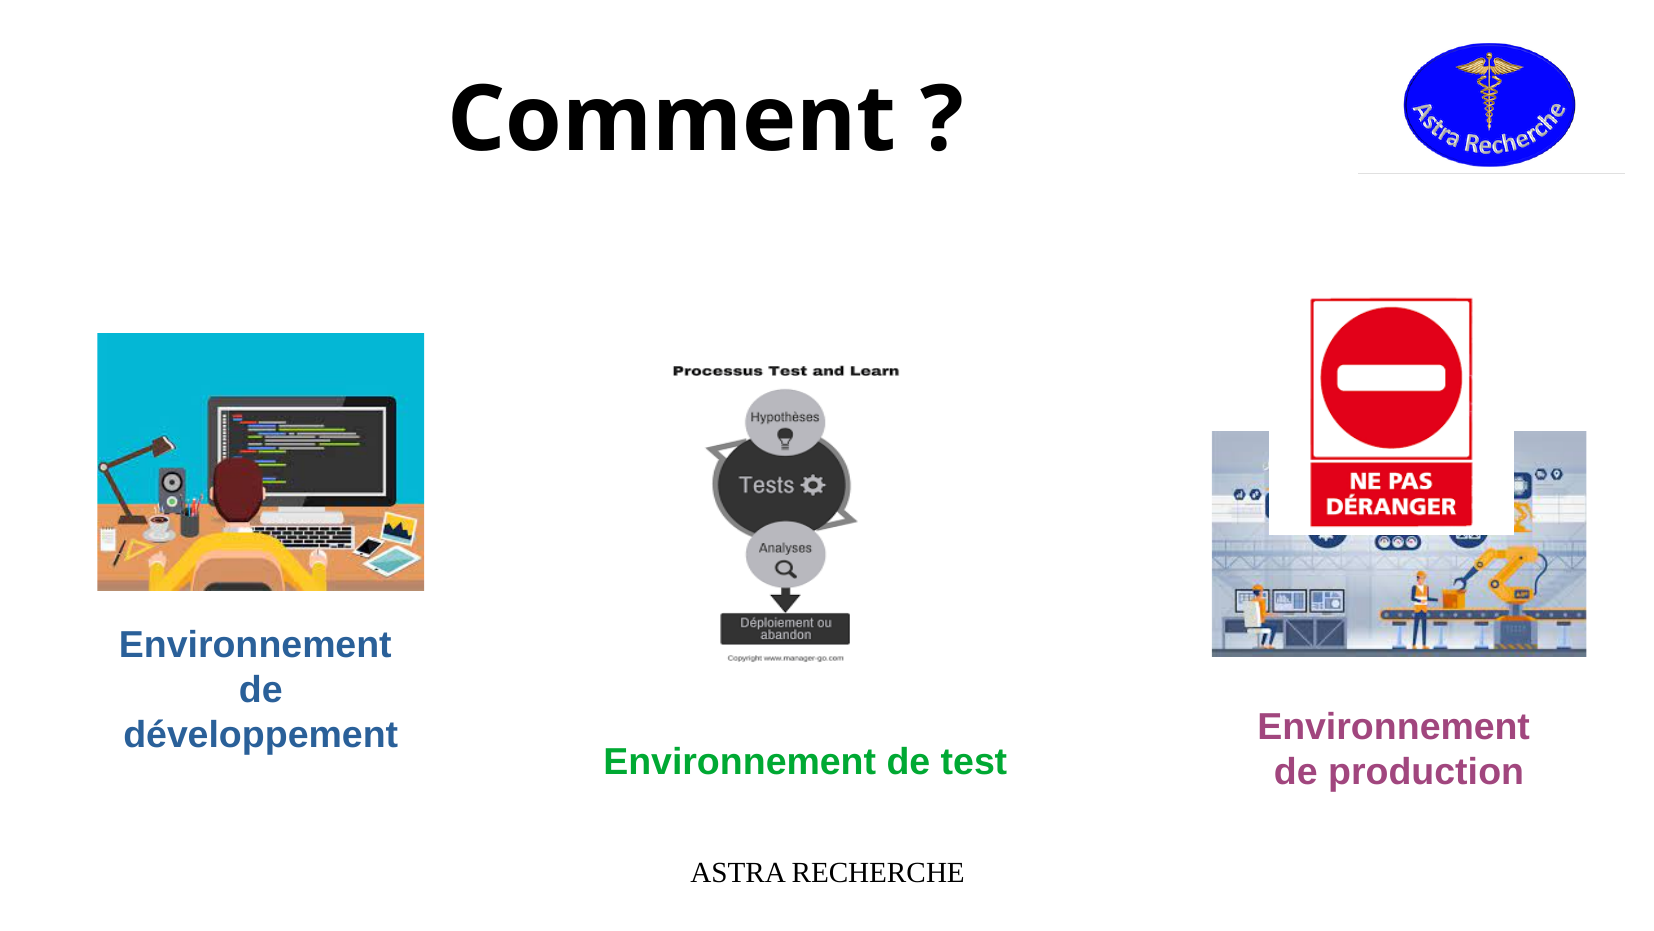

# Comment ?
Environnement
de développement
Environnement
de production
Environnement de test